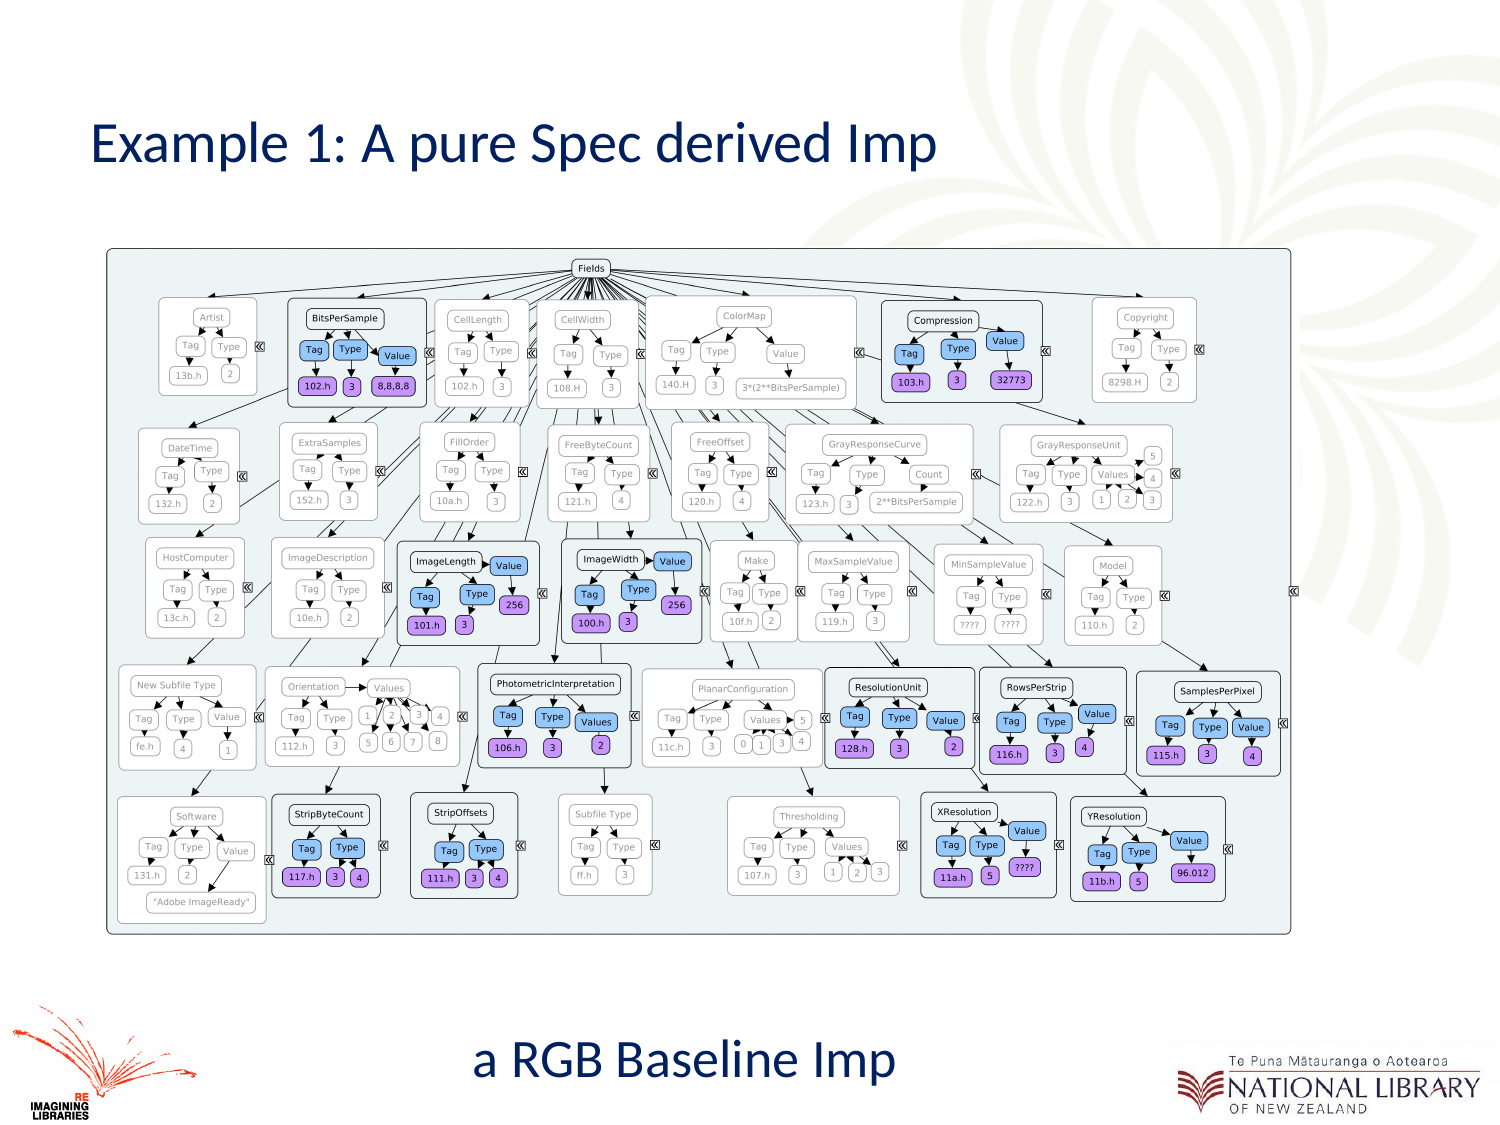

# Example 1: A pure Spec derived Imp
a RGB Baseline Imp